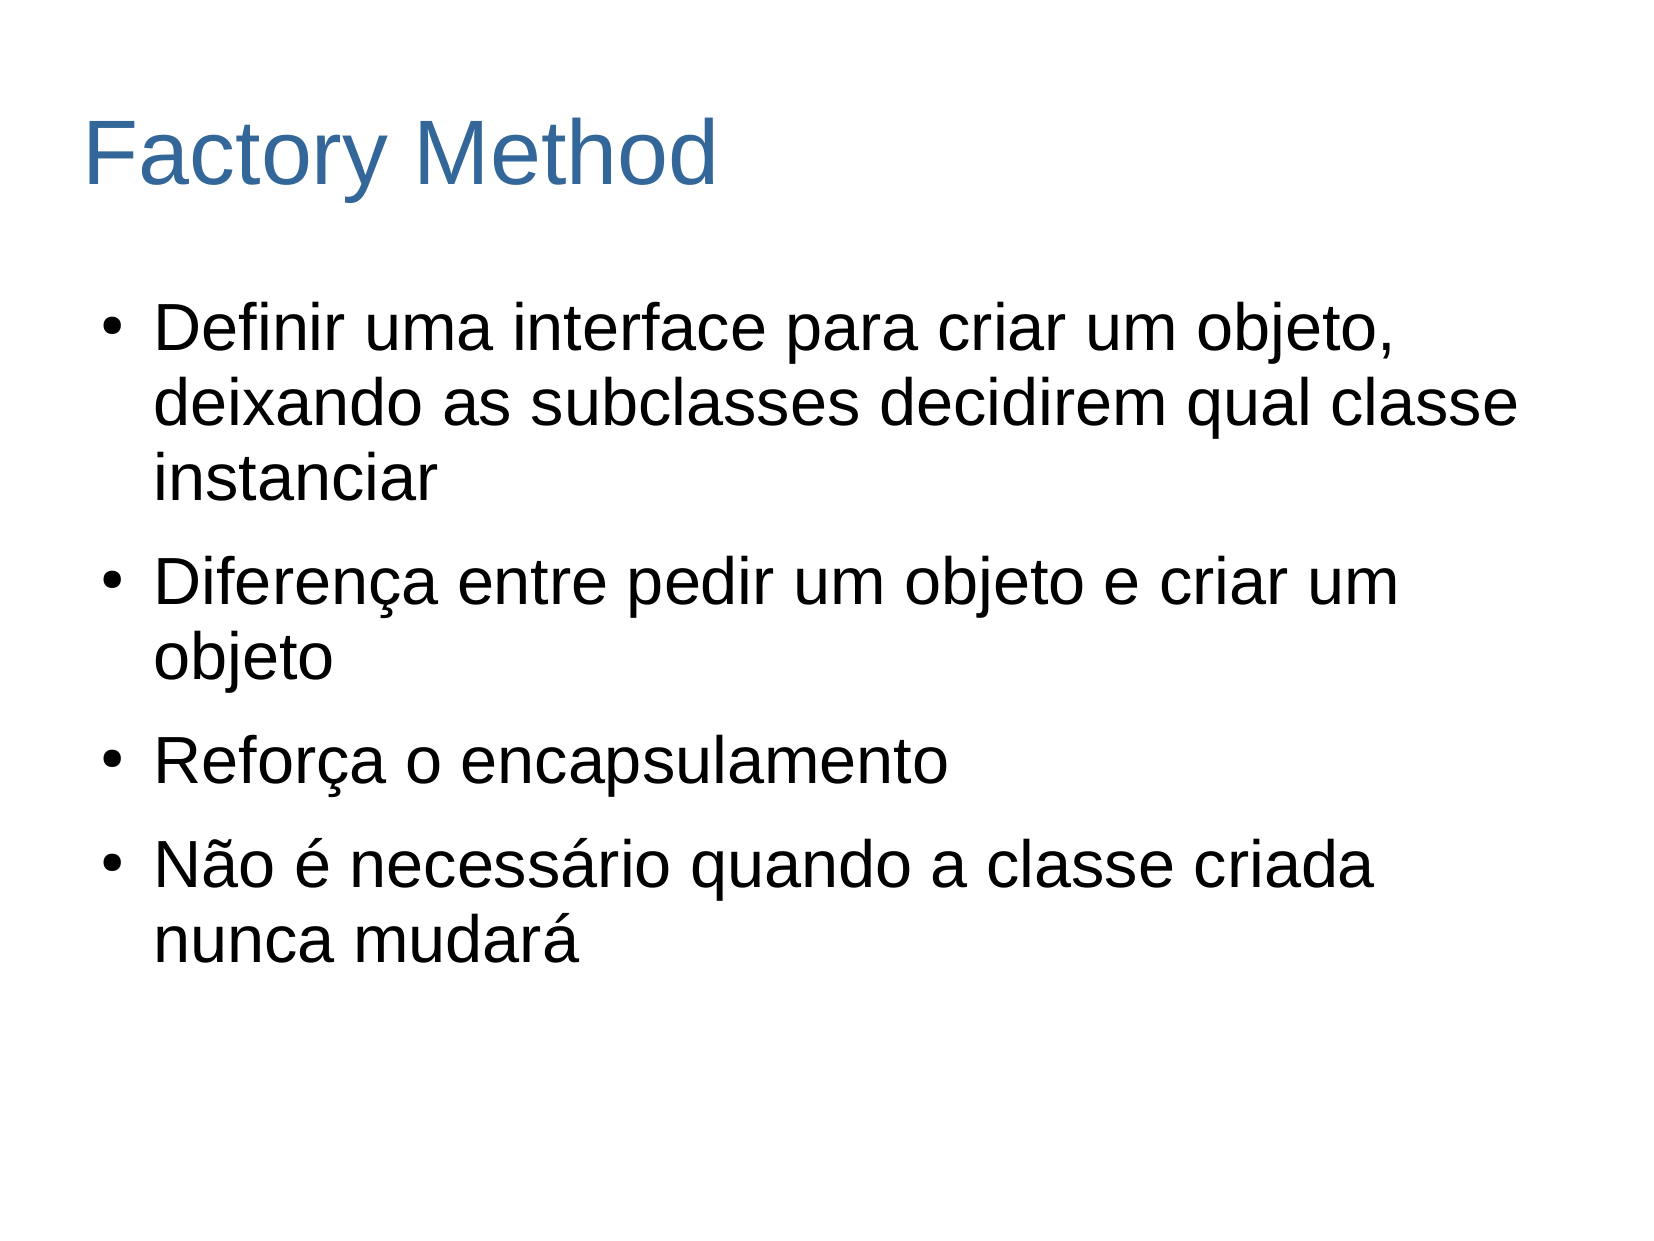

# Factory Method
Definir uma interface para criar um objeto, deixando as subclasses decidirem qual classe instanciar
Diferença entre pedir um objeto e criar um objeto
Reforça o encapsulamento
Não é necessário quando a classe criada nunca mudará